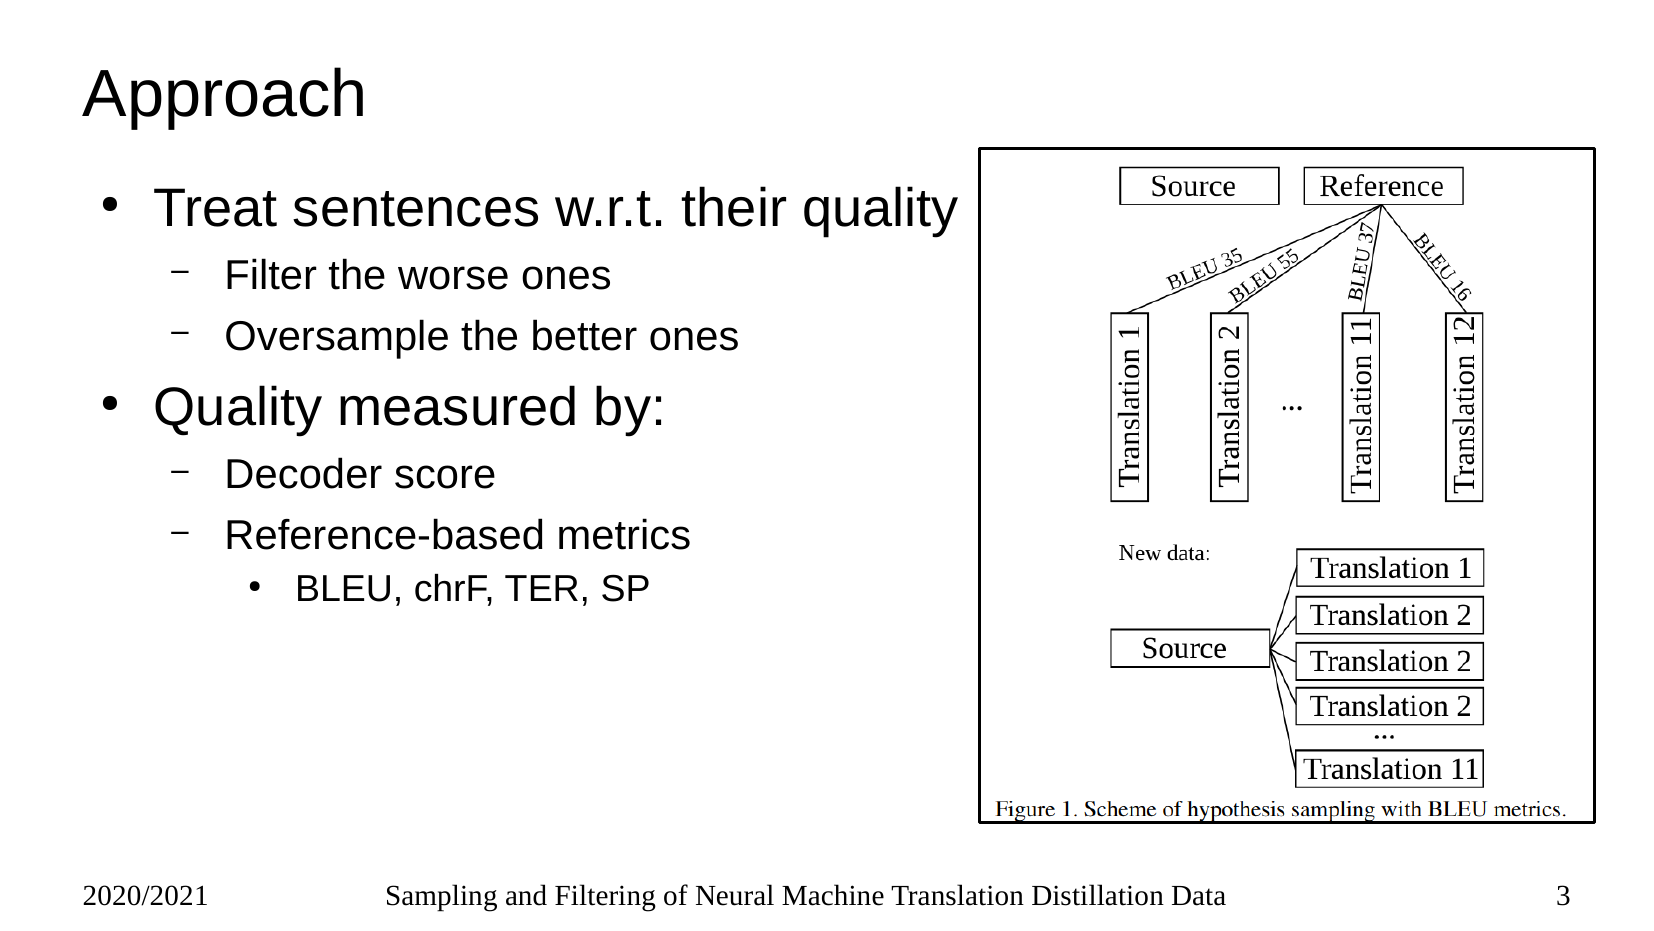

# Approach
Treat sentences w.r.t. their quality
Filter the worse ones
Oversample the better ones
Quality measured by:
Decoder score
Reference-based metrics
BLEU, chrF, TER, SP
2020/2021
Sampling and Filtering of Neural Machine Translation Distillation Data
3